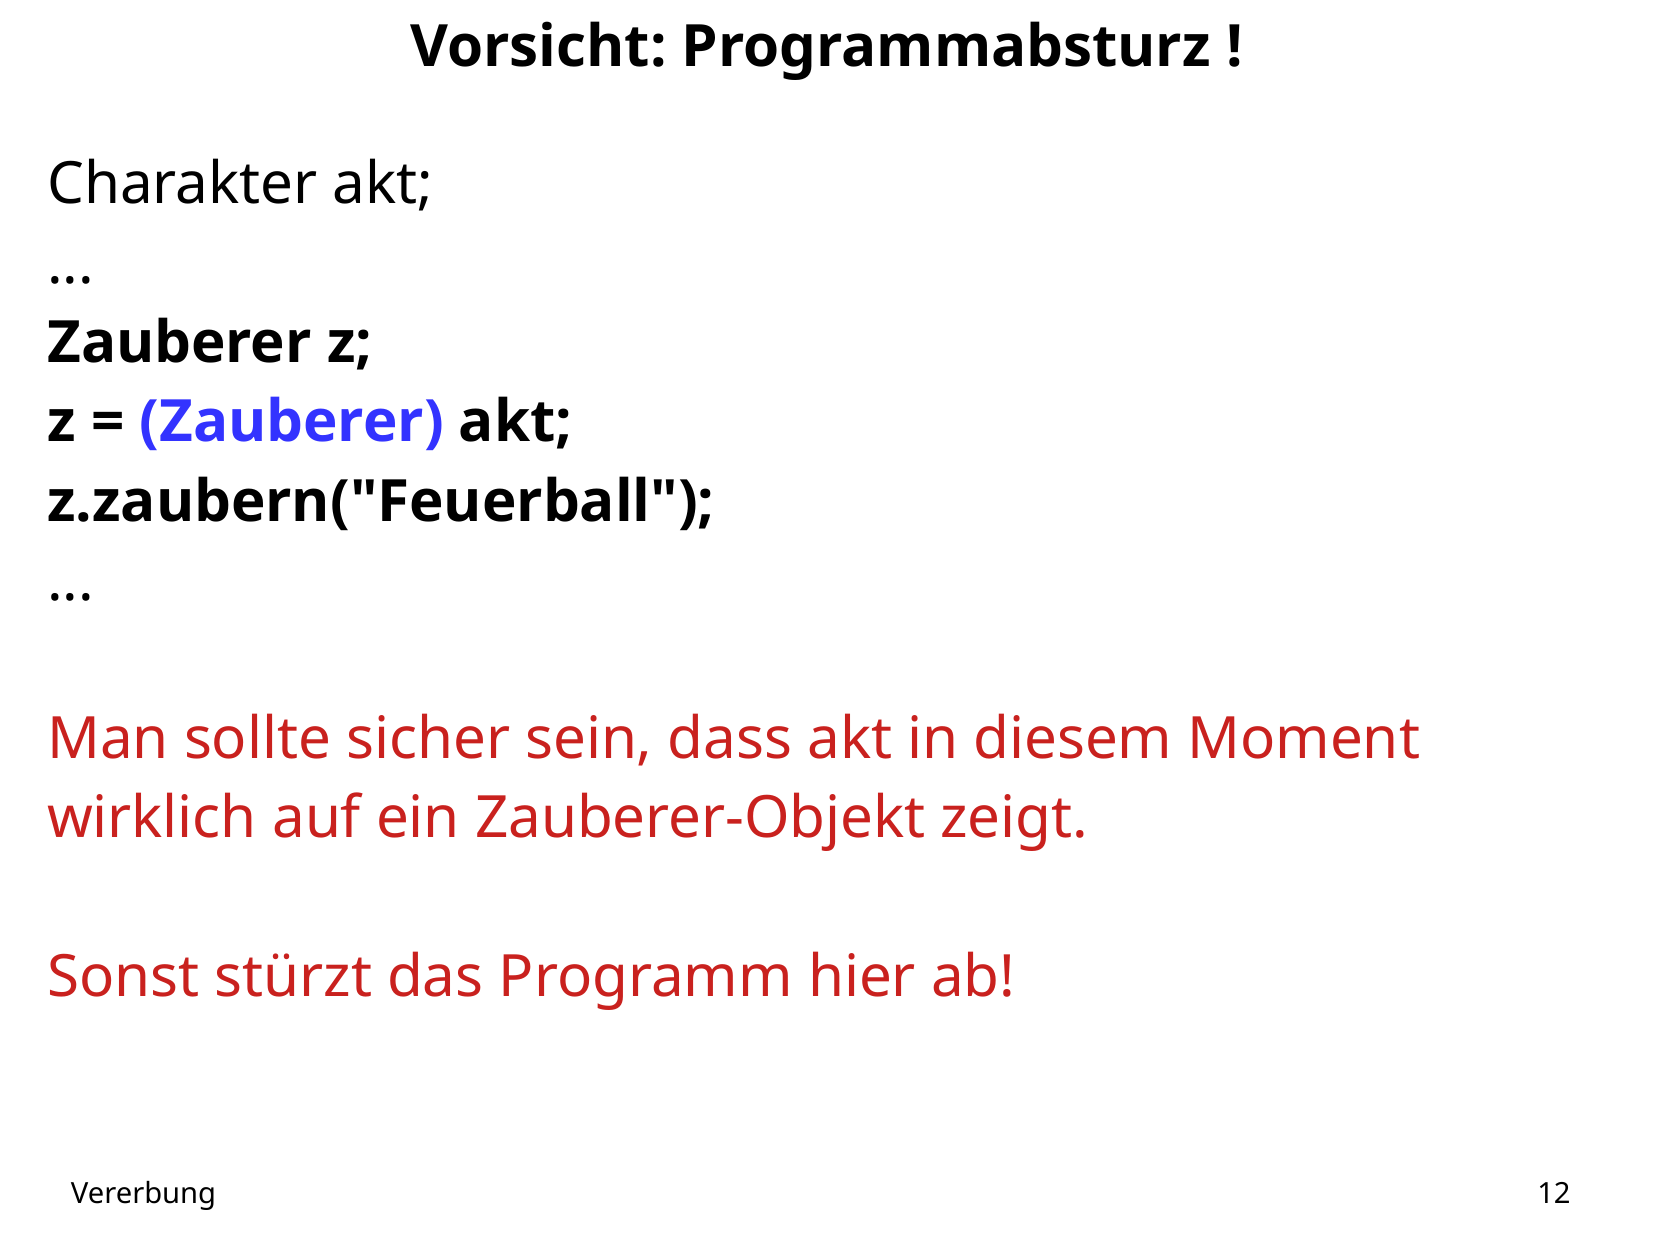

# Vorsicht: Programmabsturz !
Charakter akt;
...
Zauberer z;
z = (Zauberer) akt;
z.zaubern("Feuerball");
...
Man sollte sicher sein, dass akt in diesem Moment wirklich auf ein Zauberer-Objekt zeigt.
Sonst stürzt das Programm hier ab!
Vererbung
12